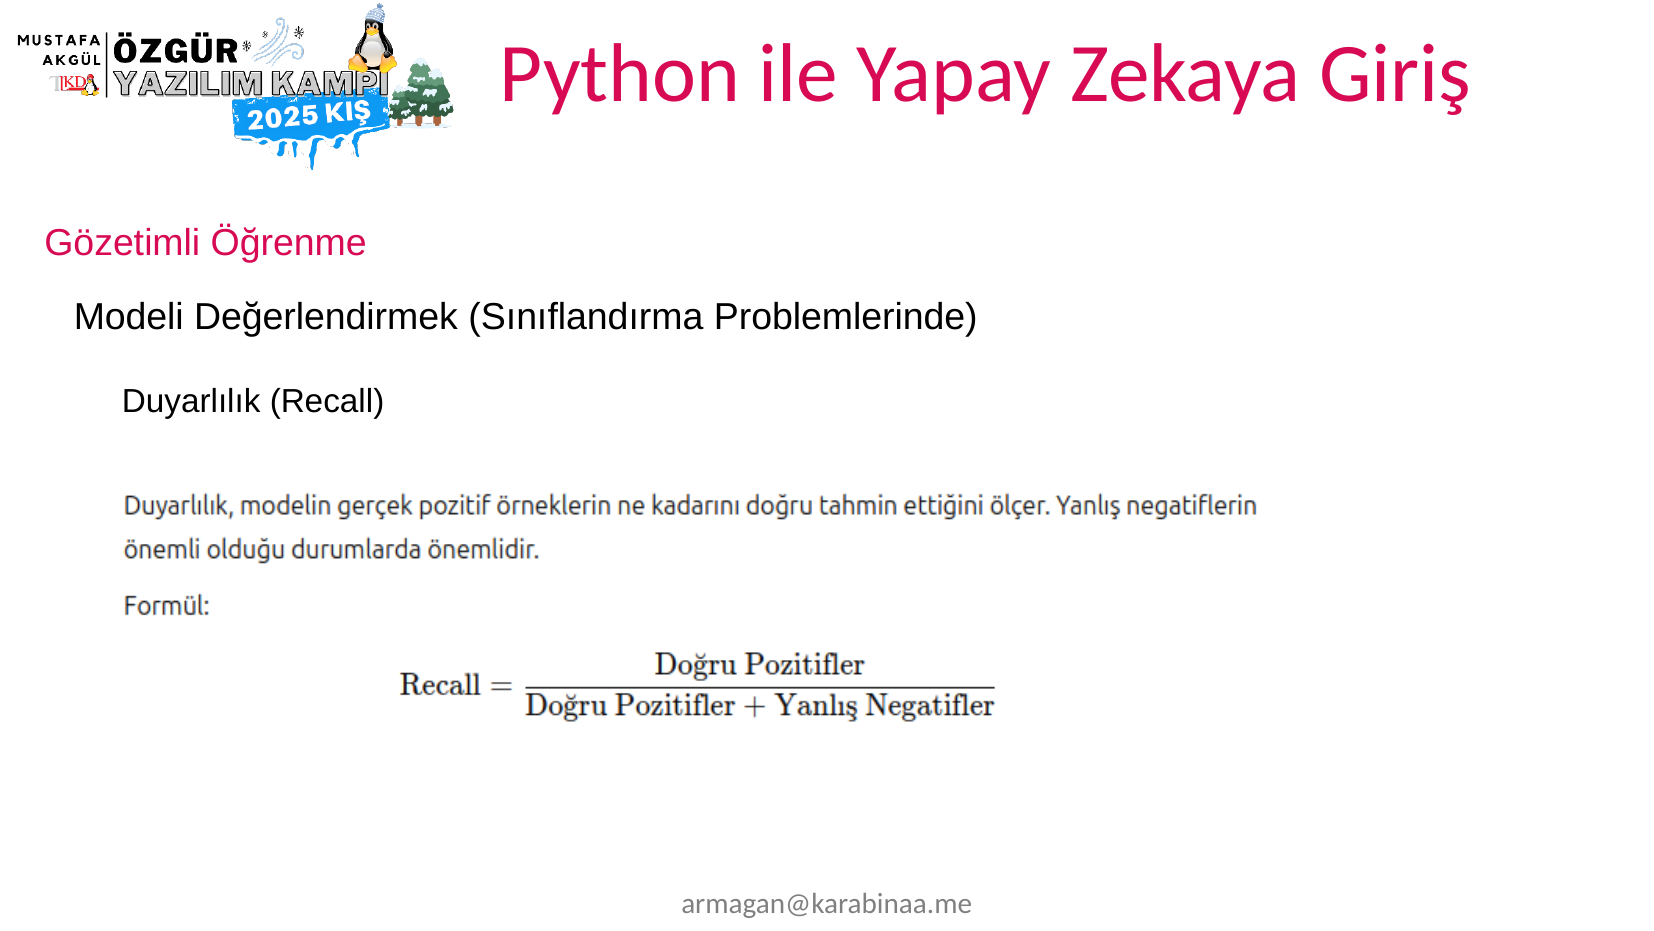

Python ile Yapay Zekaya Giriş
Gözetimli Öğrenme
Modeli Değerlendirmek (Sınıflandırma Problemlerinde)
Duyarlılık (Recall)
armagan@karabinaa.me